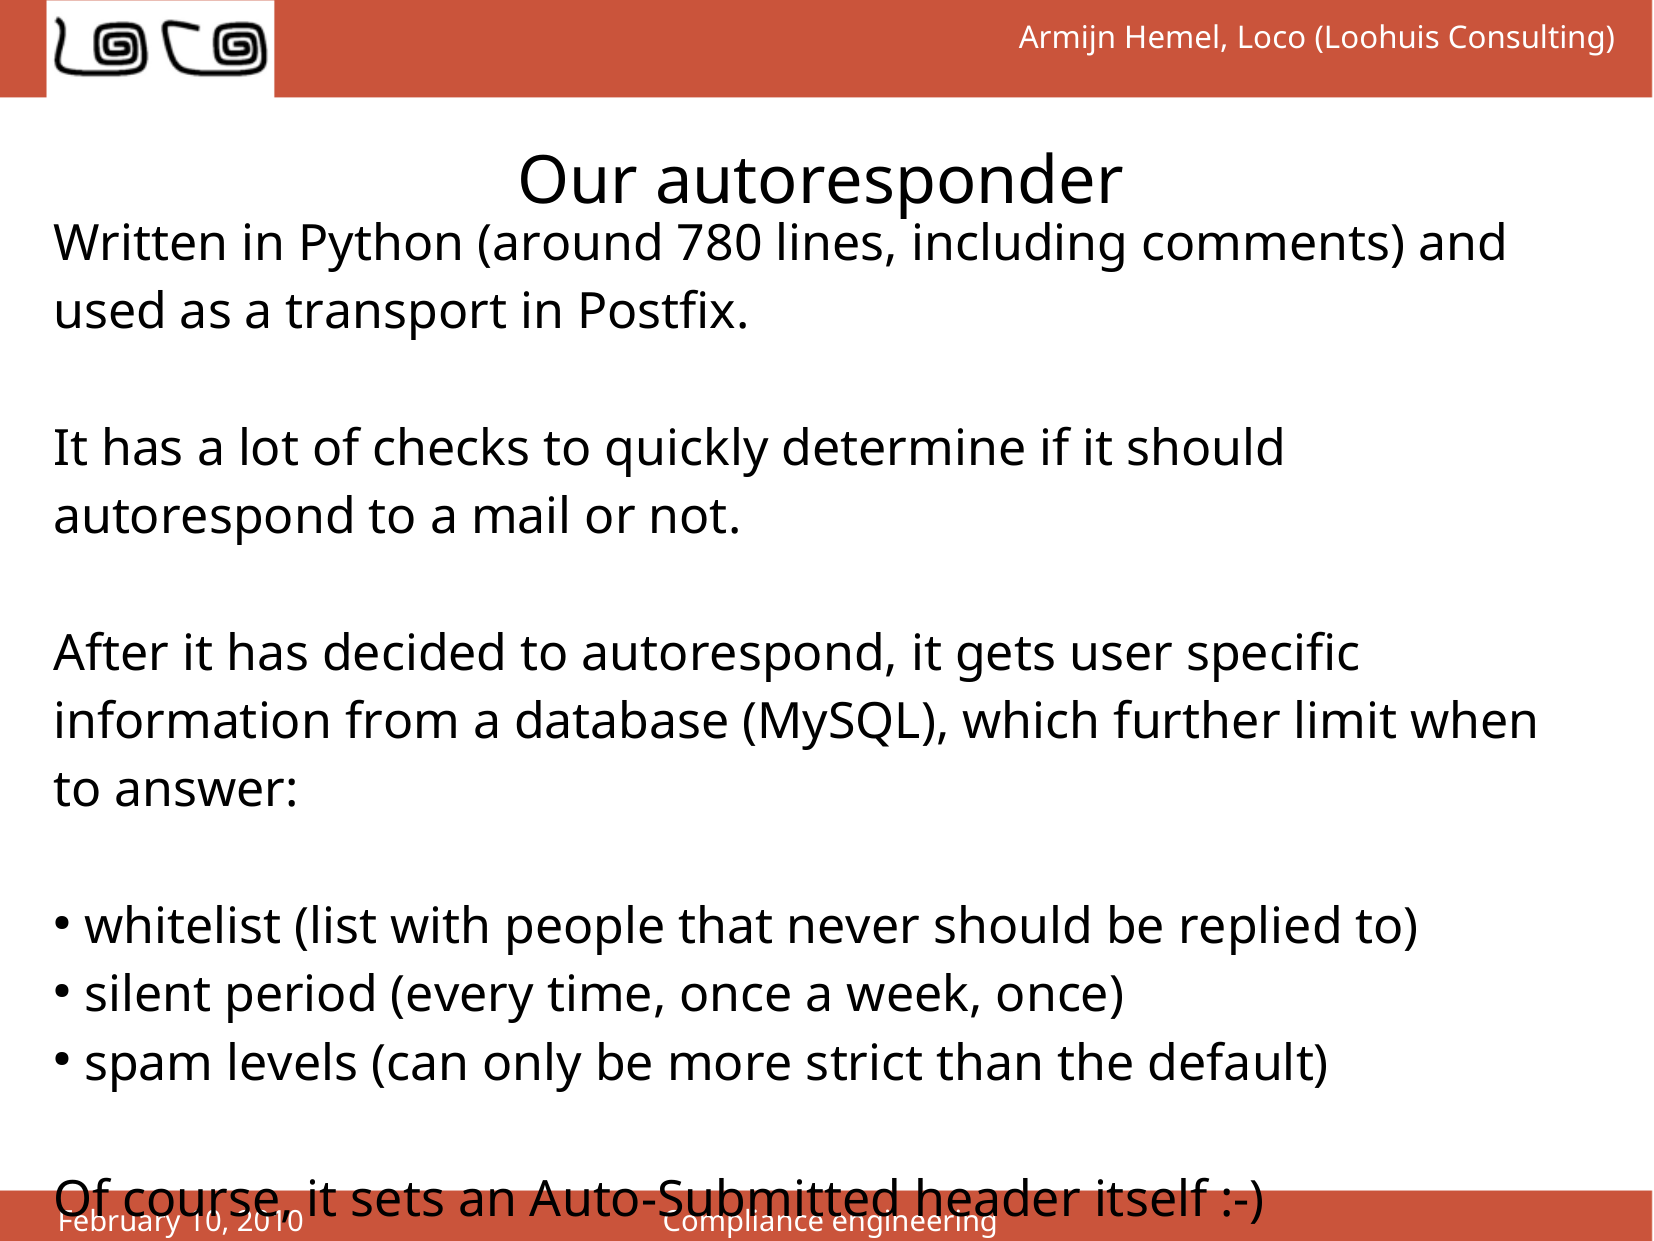

# Our autoresponder
Written in Python (around 780 lines, including comments) and used as a transport in Postfix.
It has a lot of checks to quickly determine if it should autorespond to a mail or not.
After it has decided to autorespond, it gets user specific information from a database (MySQL), which further limit when to answer:
 whitelist (list with people that never should be replied to)
 silent period (every time, once a week, once)
 spam levels (can only be more strict than the default)
Of course, it sets an Auto-Submitted header itself :-)
Comet: practical solution or crutch?